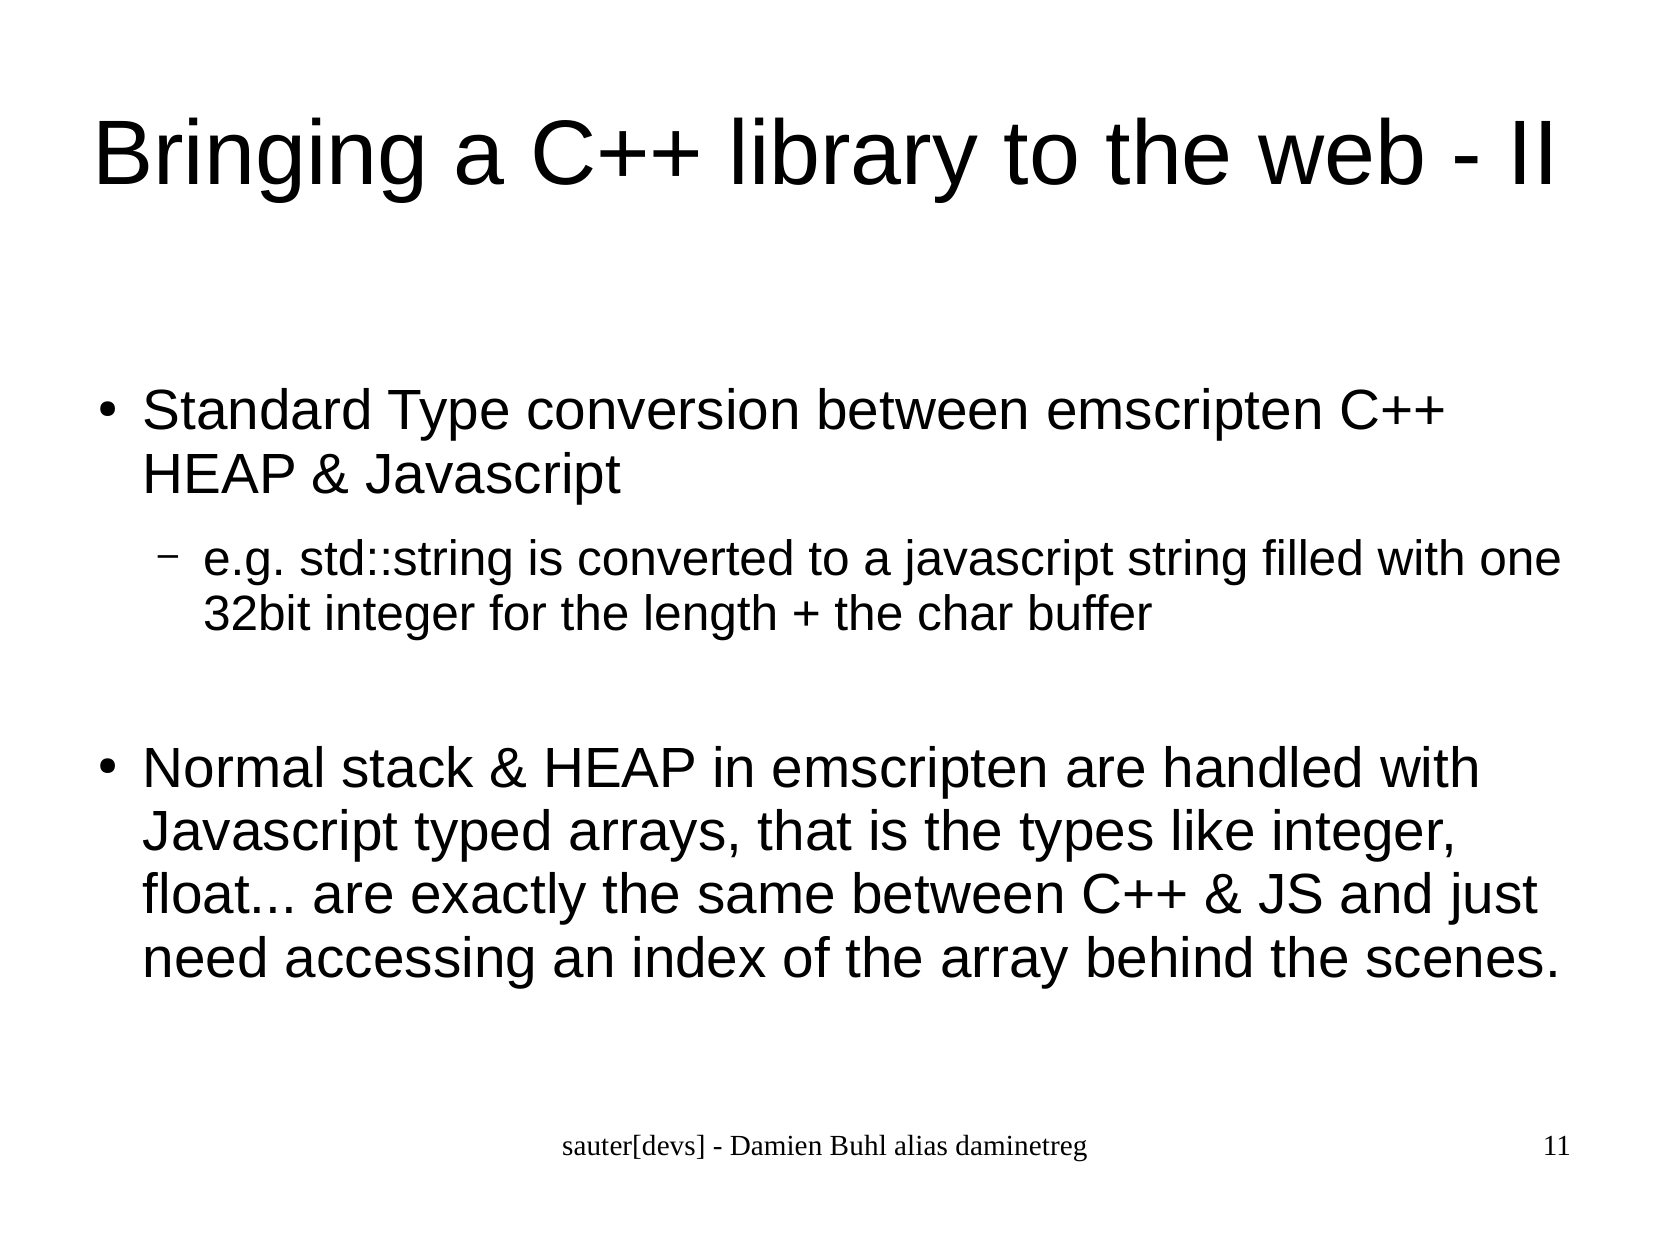

# Bringing a C++ library to the web - II
Standard Type conversion between emscripten C++ HEAP & Javascript
e.g. std::string is converted to a javascript string filled with one 32bit integer for the length + the char buffer
Normal stack & HEAP in emscripten are handled with Javascript typed arrays, that is the types like integer, float... are exactly the same between C++ & JS and just need accessing an index of the array behind the scenes.
11